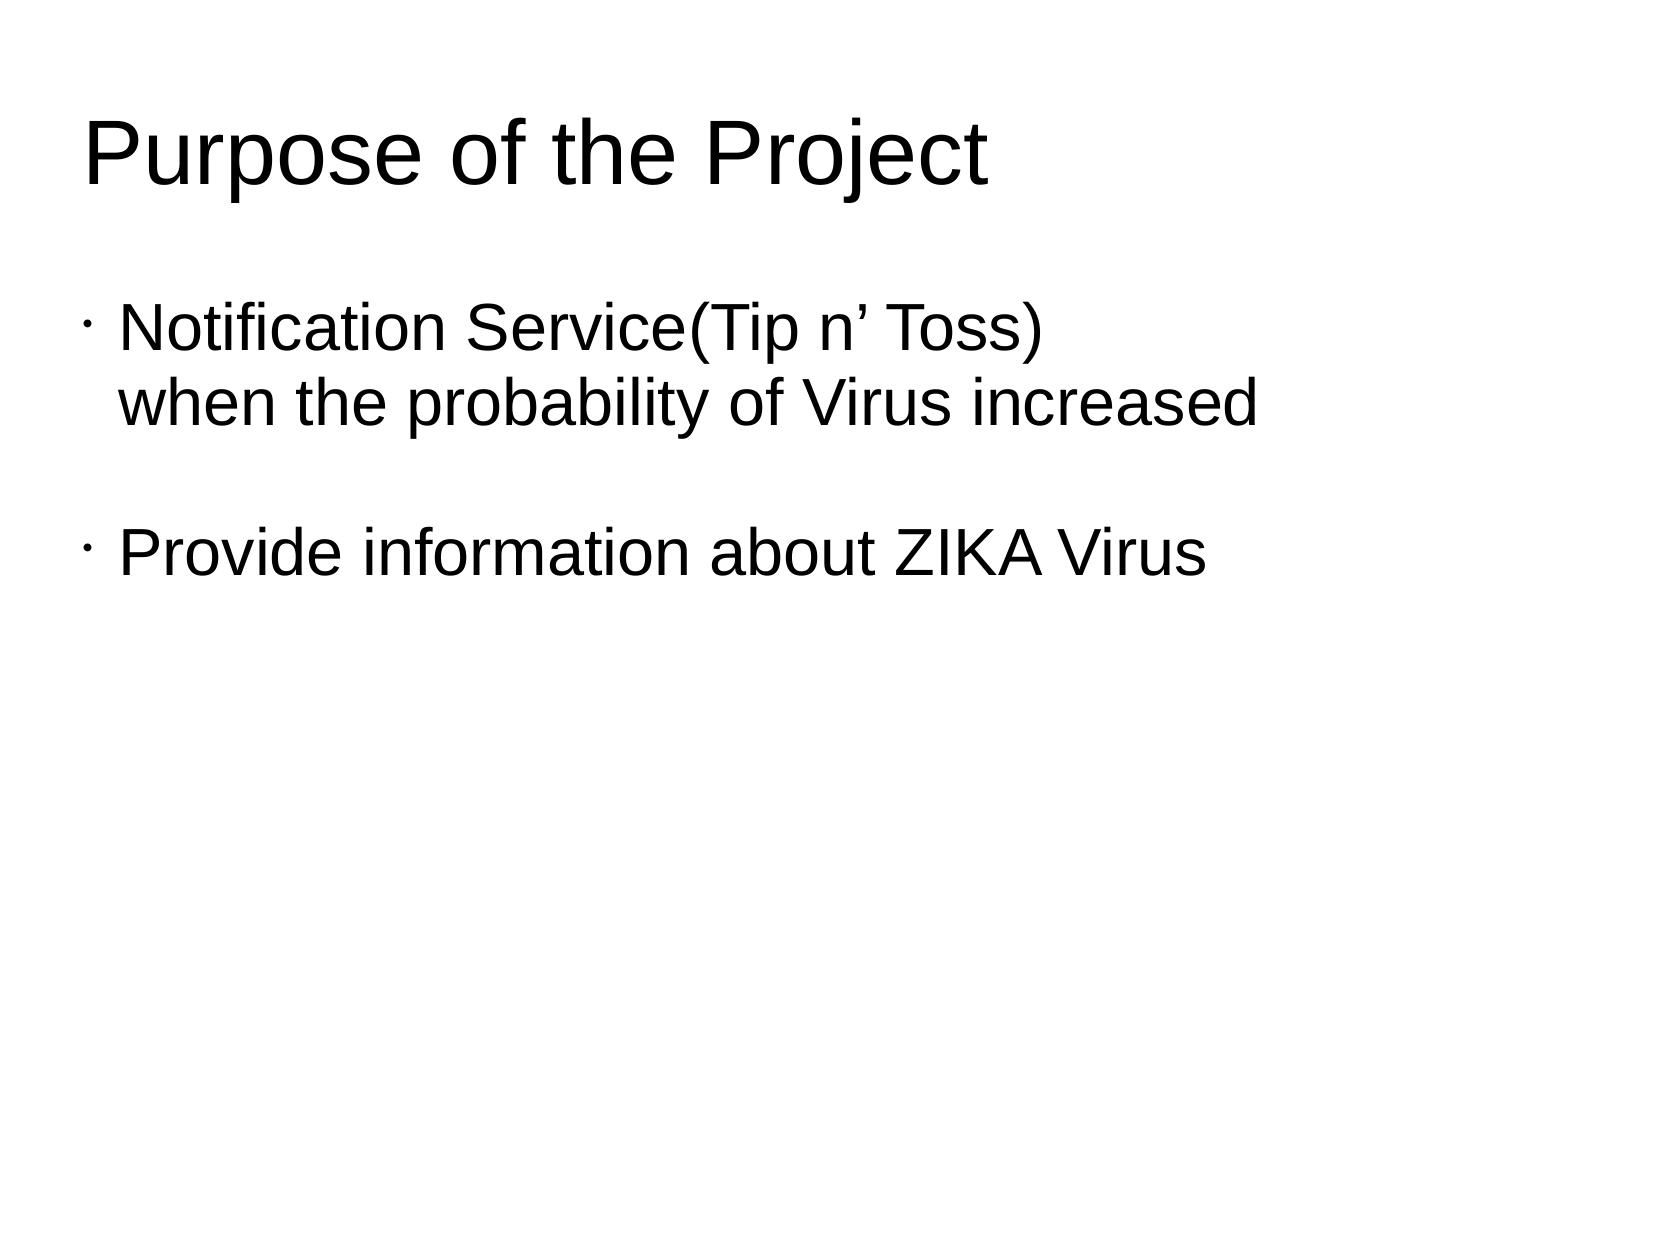

# Purpose of the Project
Notification Service(Tip n’ Toss)
when the probability of Virus increased
Provide information about ZIKA Virus